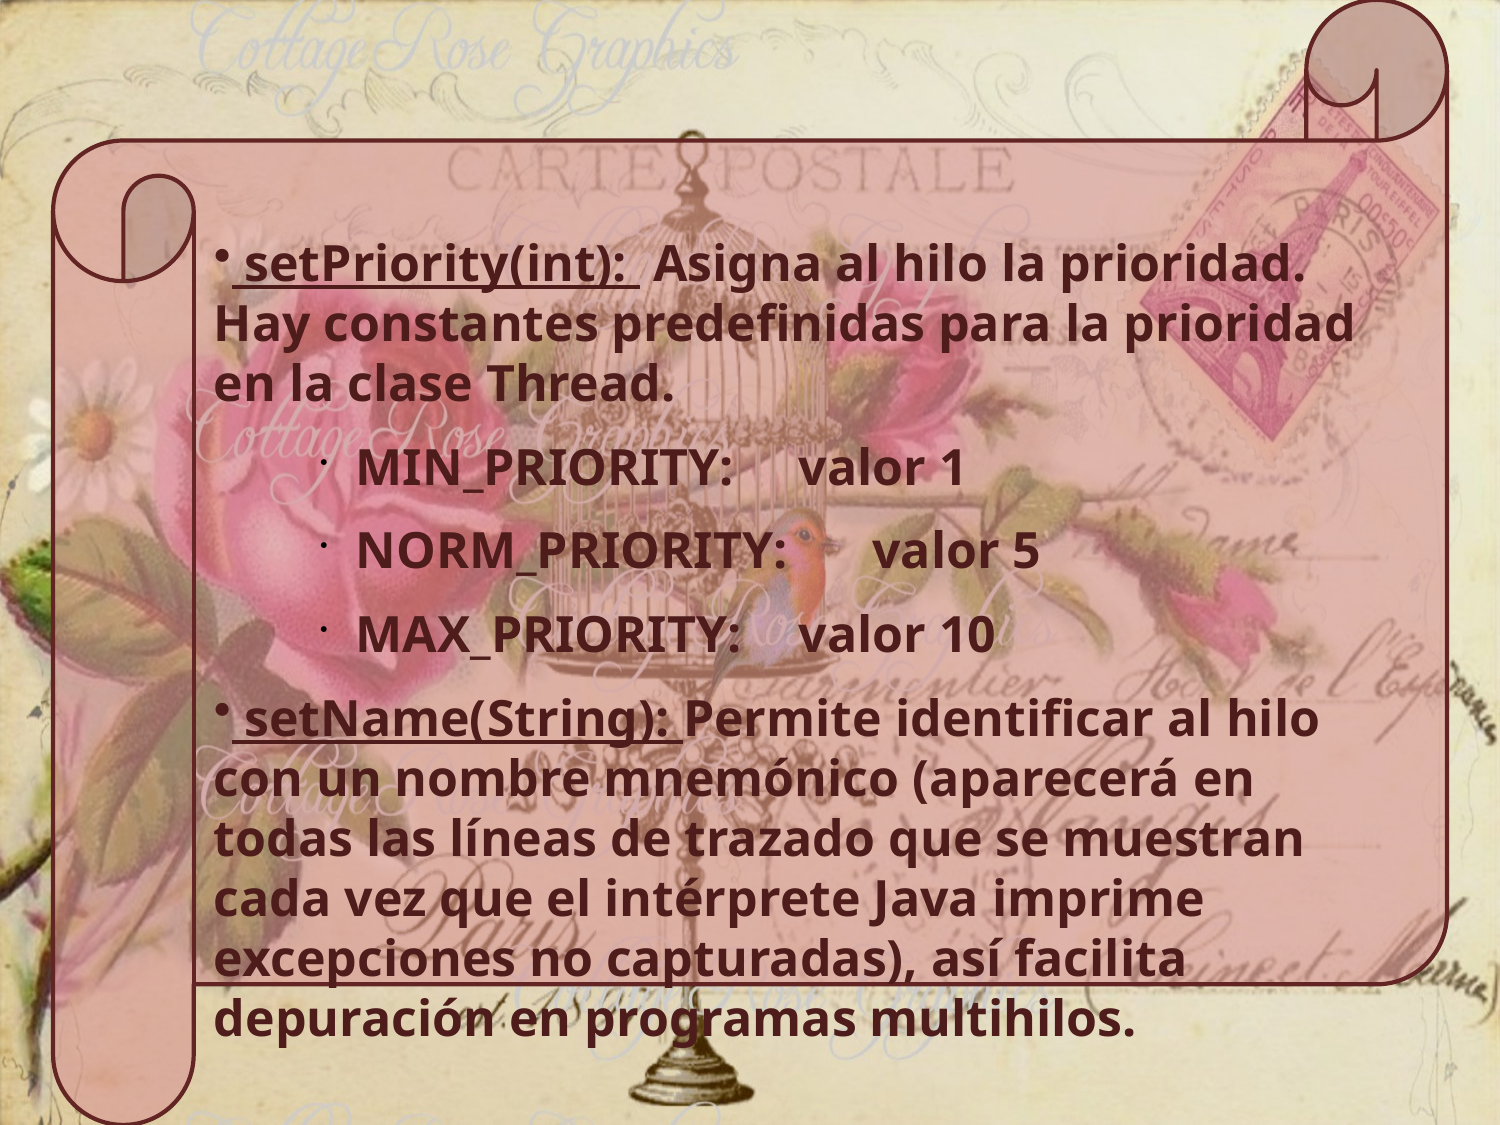

setPriority(int): Asigna al hilo la prioridad. Hay constantes predefinidas para la prioridad en la clase Thread.
MIN_PRIORITY: 	valor 1
NORM_PRIORITY: 	valor 5
MAX_PRIORITY: 	valor 10
 setName(String): Permite identificar al hilo con un nombre mnemónico (aparecerá en todas las líneas de trazado que se muestran cada vez que el intérprete Java imprime excepciones no capturadas), así facilita depuración en programas multihilos.
#